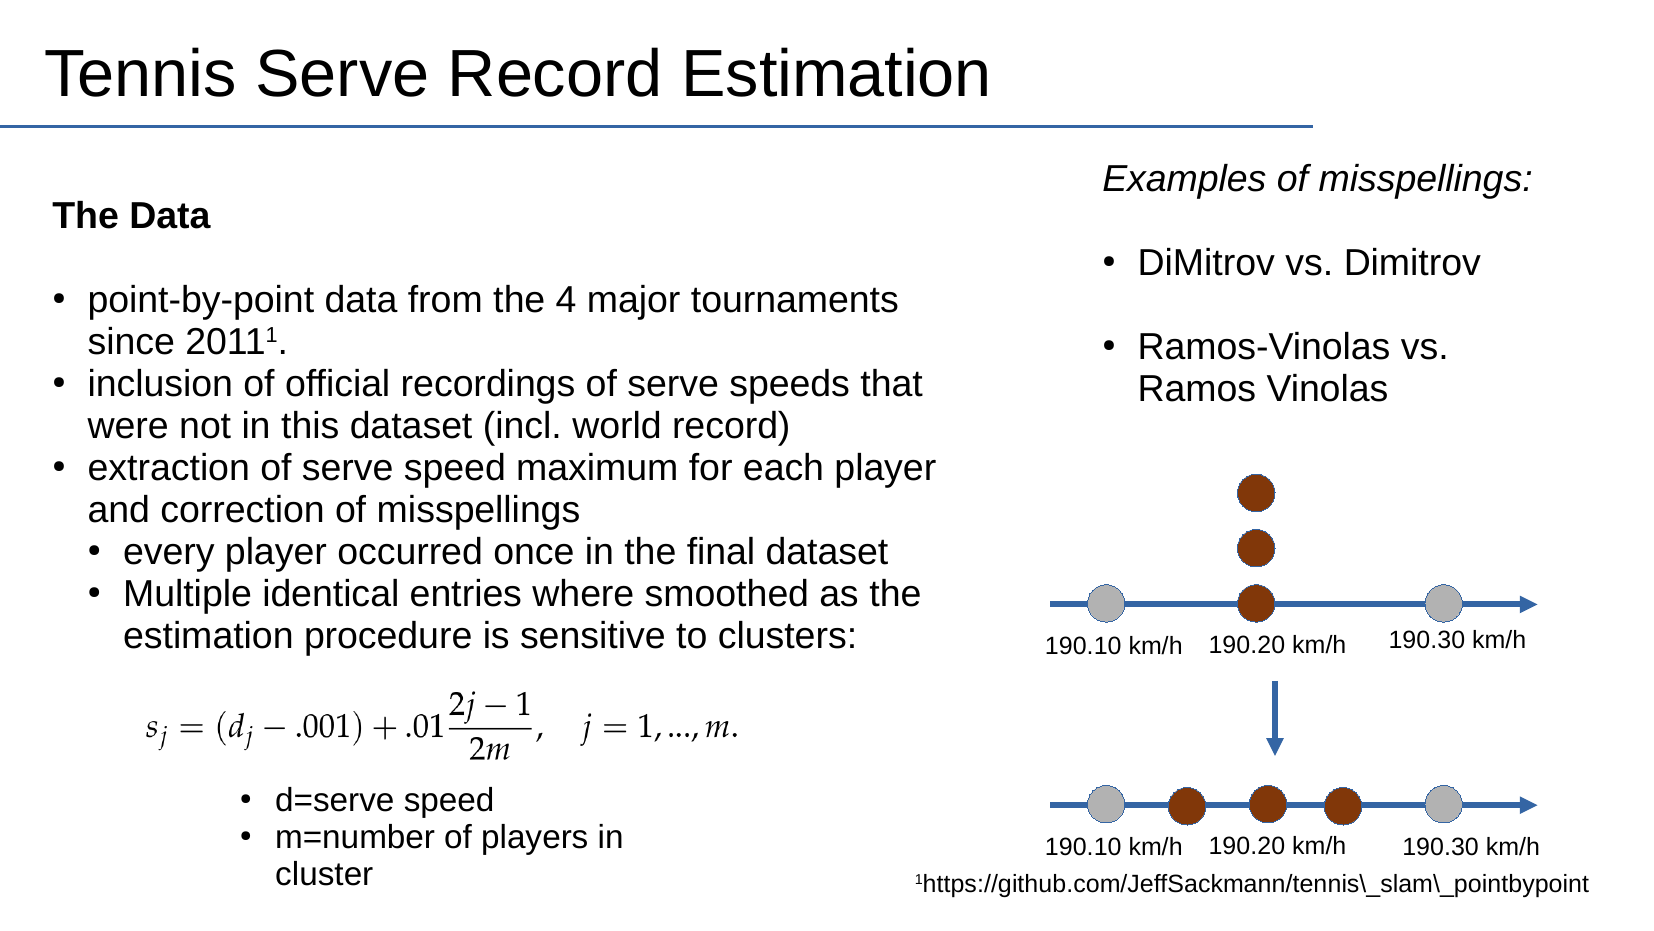

# Tennis Serve Record Estimation
Examples of misspellings:
DiMitrov vs. Dimitrov
Ramos-Vinolas vs. Ramos Vinolas
The Data
point-by-point data from the 4 major tournaments since 20111.
inclusion of official recordings of serve speeds that were not in this dataset (incl. world record)
extraction of serve speed maximum for each player and correction of misspellings
every player occurred once in the final dataset
Multiple identical entries where smoothed as the estimation procedure is sensitive to clusters:
190.30 km/h
190.20 km/h
190.10 km/h
d=serve speed
m=number of players in cluster
190.20 km/h
190.30 km/h
190.10 km/h
1https://github.com/JeffSackmann/tennis\_slam\_pointbypoint